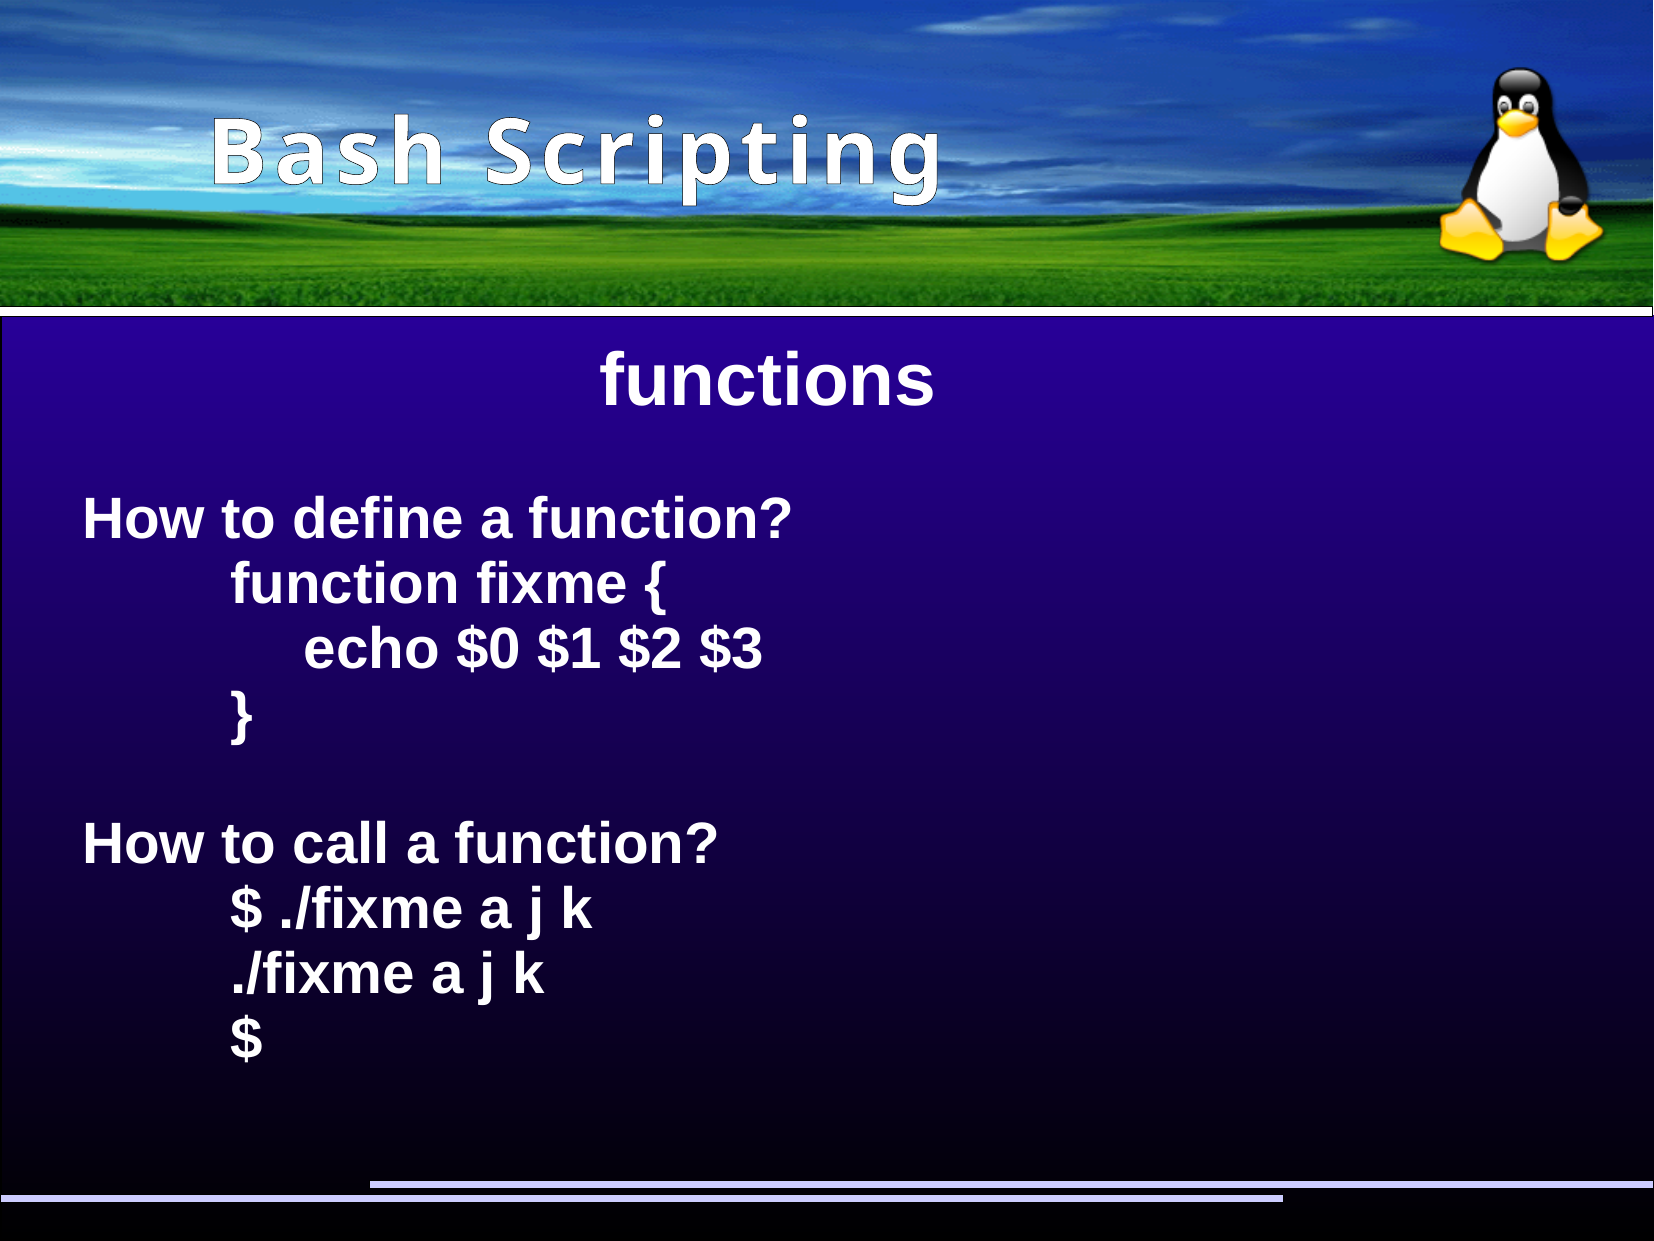

# Bash Scripting
								functions
	How to define a function?
			function fixme {
				echo $0 $1 $2 $3
			}
	How to call a function?
			$ ./fixme a j k
			./fixme a j k
			$